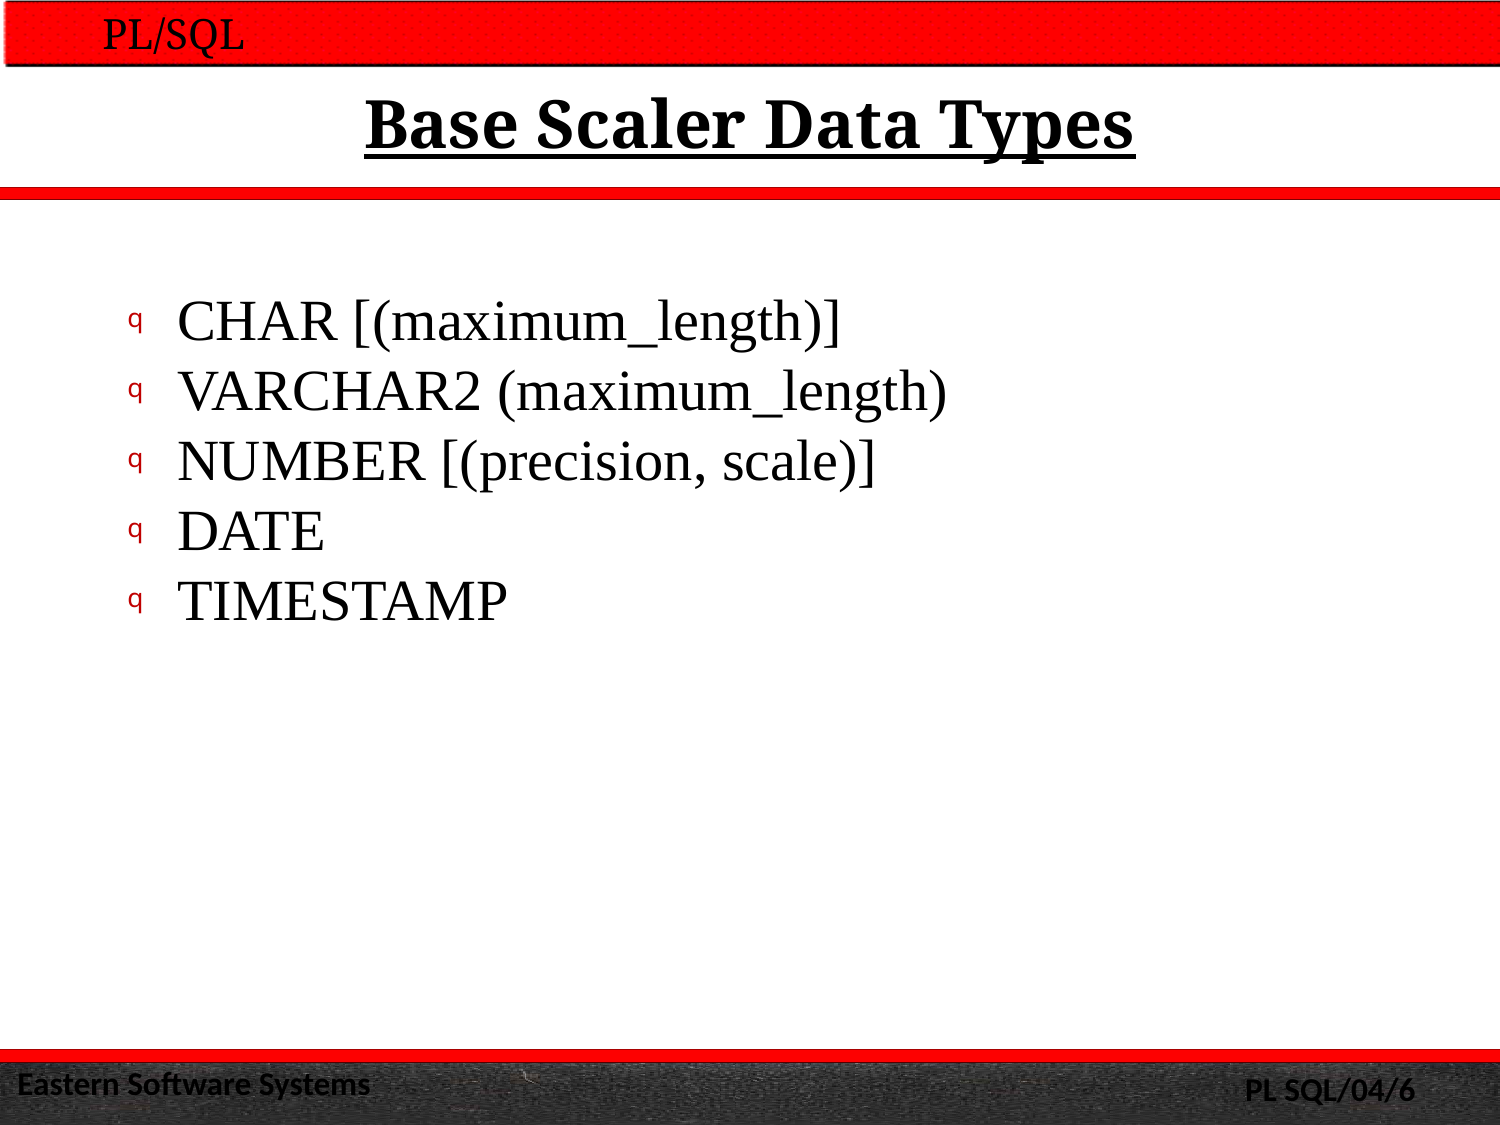

PL/SQL
Base Scaler Data Types
 CHAR [(maximum_length)]
 VARCHAR2 (maximum_length)‏
 NUMBER [(precision, scale)]
 DATE
 TIMESTAMP
Eastern Software Systems
				 PL SQL/04/6